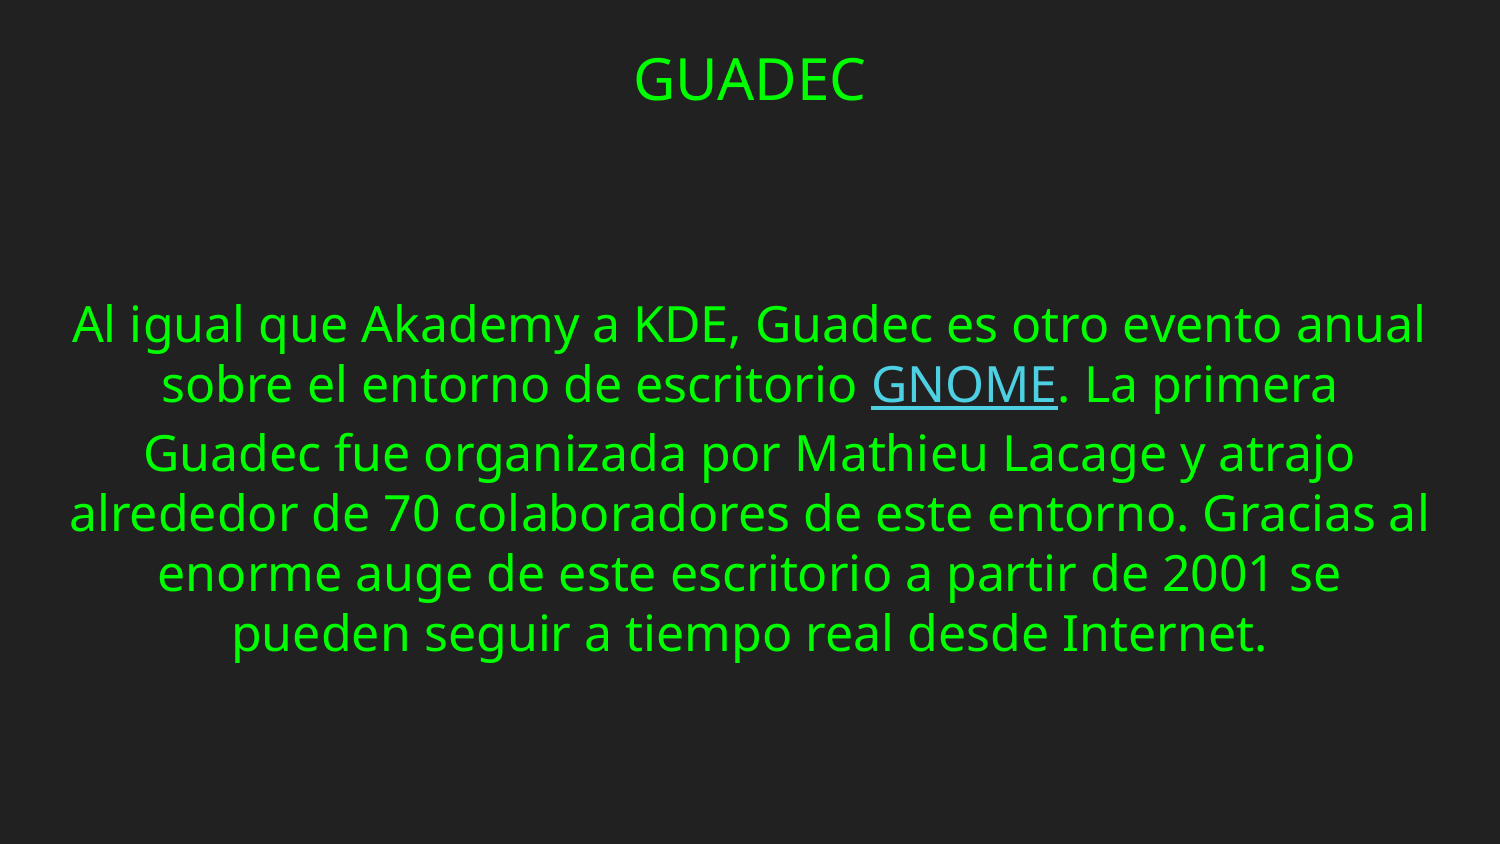

# GUADEC
Al igual que Akademy a KDE, Guadec es otro evento anual sobre el entorno de escritorio GNOME. La primera Guadec fue organizada por Mathieu Lacage y atrajo alrededor de 70 colaboradores de este entorno. Gracias al enorme auge de este escritorio a partir de 2001 se pueden seguir a tiempo real desde Internet.